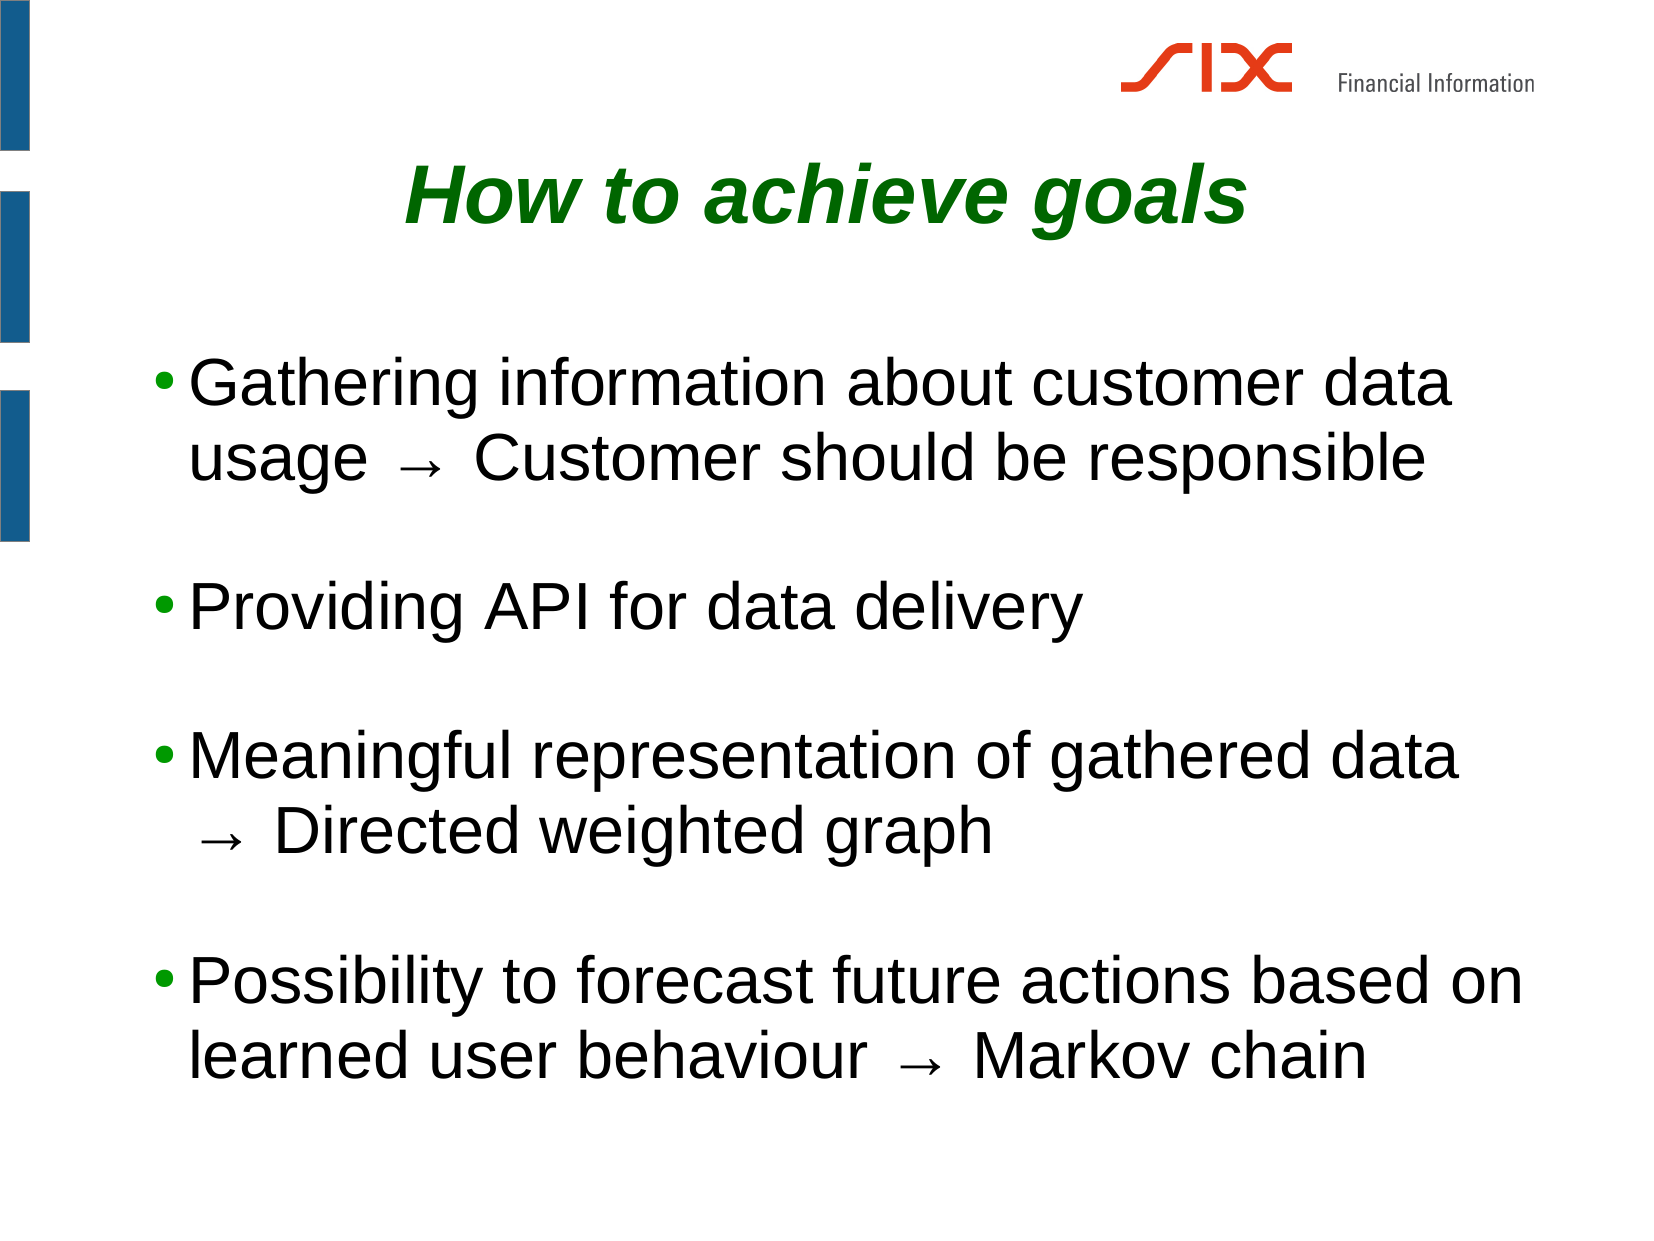

# How to achieve goals
Gathering information about customer data usage → Customer should be responsible
Providing API for data delivery
Meaningful representation of gathered data
→ Directed weighted graph
Possibility to forecast future actions based on learned user behaviour → Markov chain